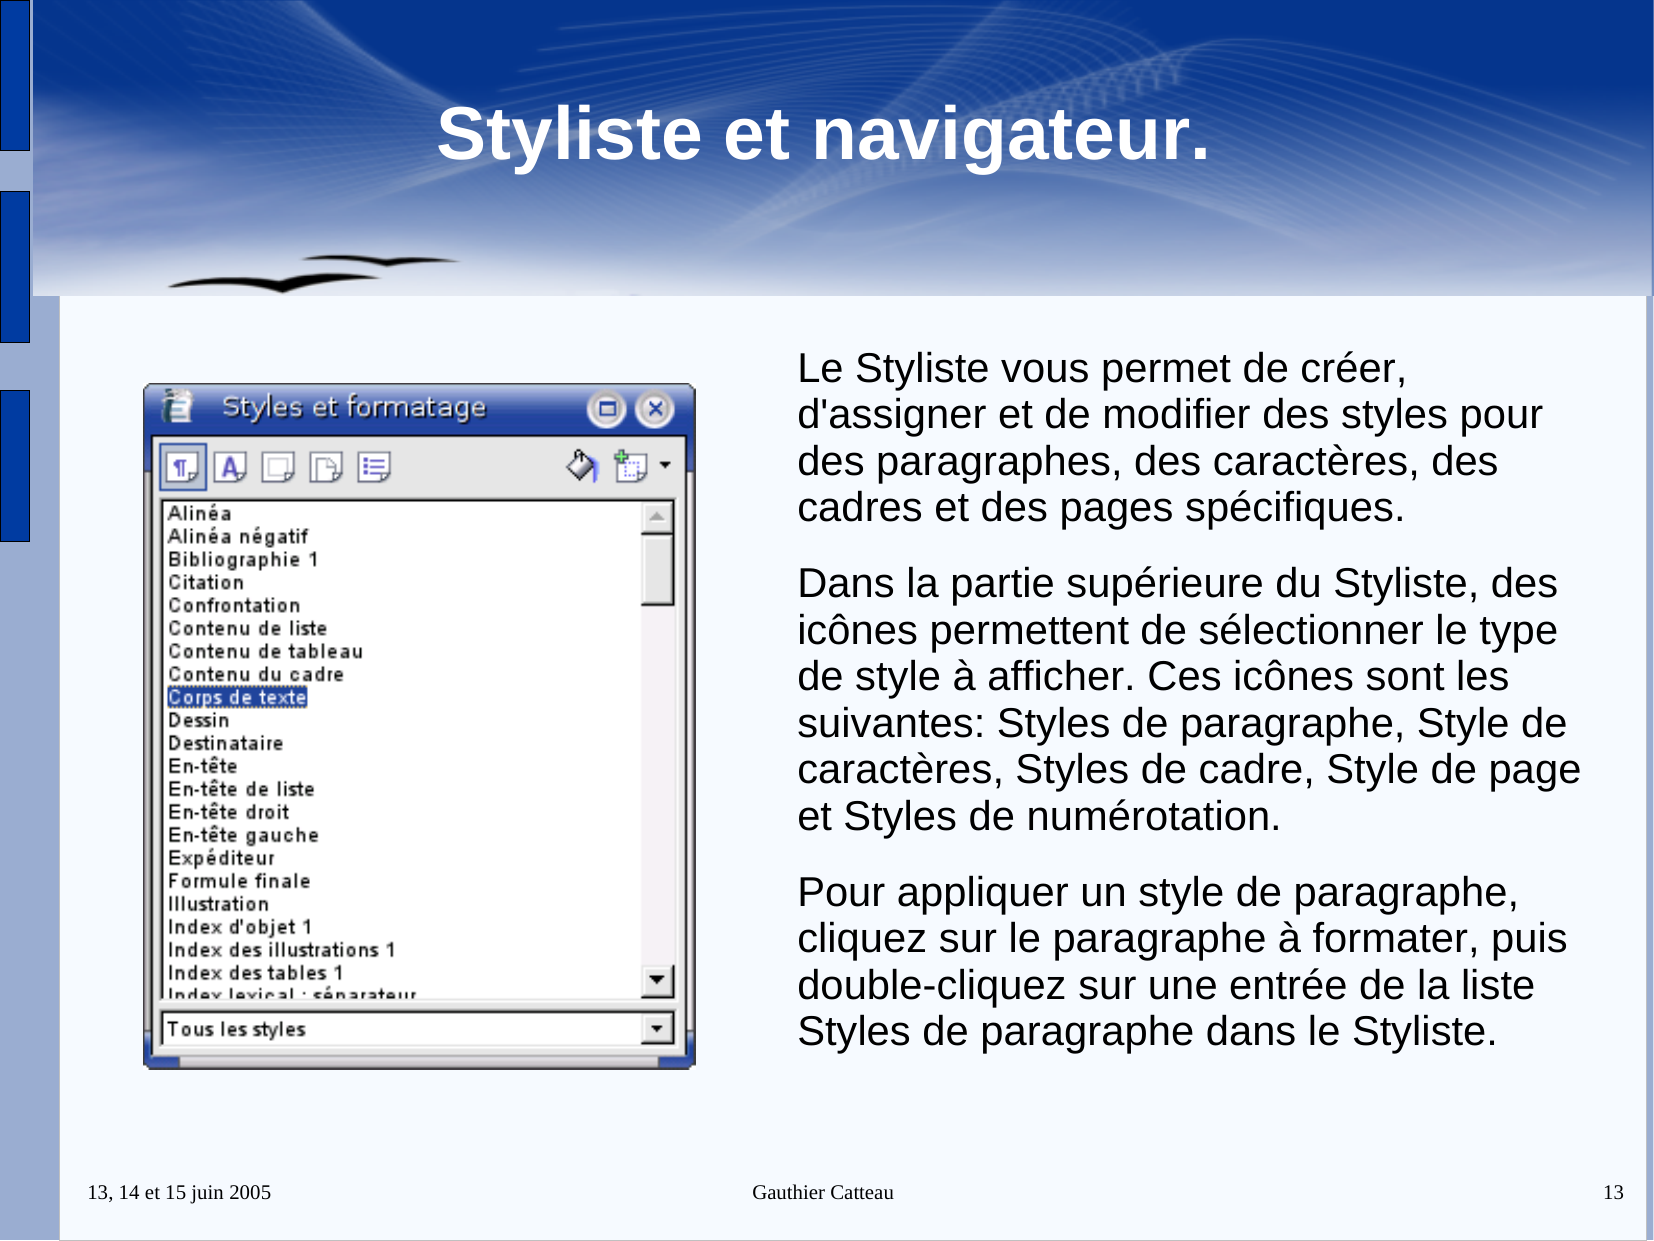

# Styliste et navigateur.
Le Styliste vous permet de créer, d'assigner et de modifier des styles pour des paragraphes, des caractères, des cadres et des pages spécifiques.
Dans la partie supérieure du Styliste, des icônes permettent de sélectionner le type de style à afficher. Ces icônes sont les suivantes: Styles de paragraphe, Style de caractères, Styles de cadre, Style de page et Styles de numérotation.
Pour appliquer un style de paragraphe, cliquez sur le paragraphe à formater, puis double-cliquez sur une entrée de la liste Styles de paragraphe dans le Styliste.
Gauthier Catteau